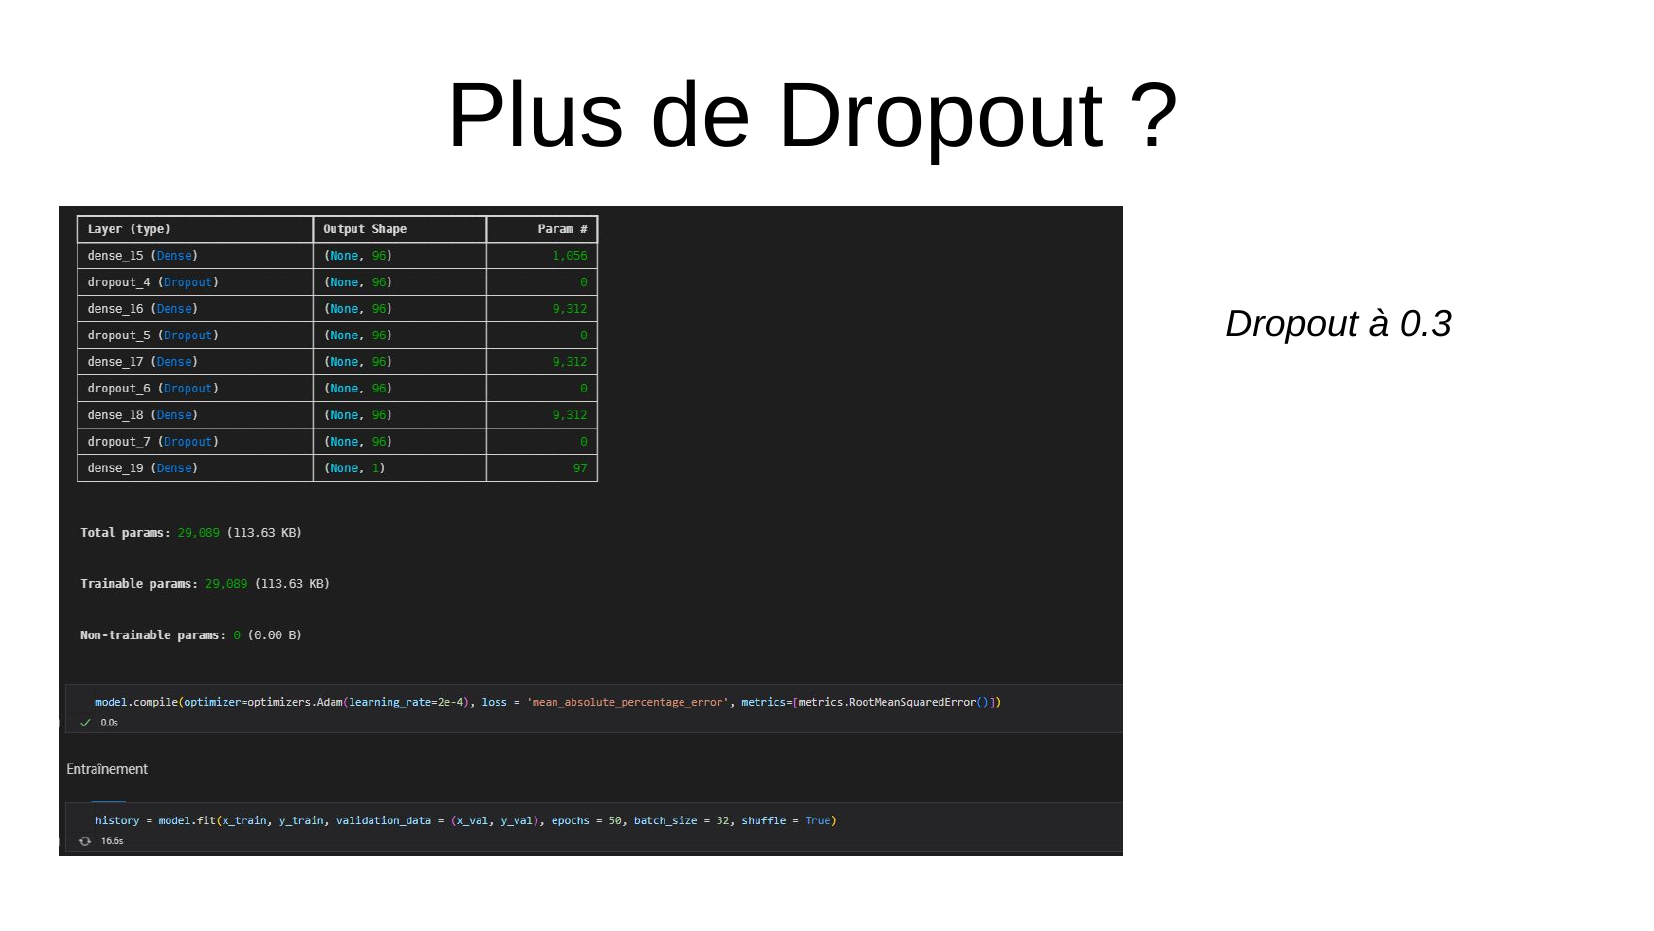

# Plus de Dropout ?
Dropout à 0.3